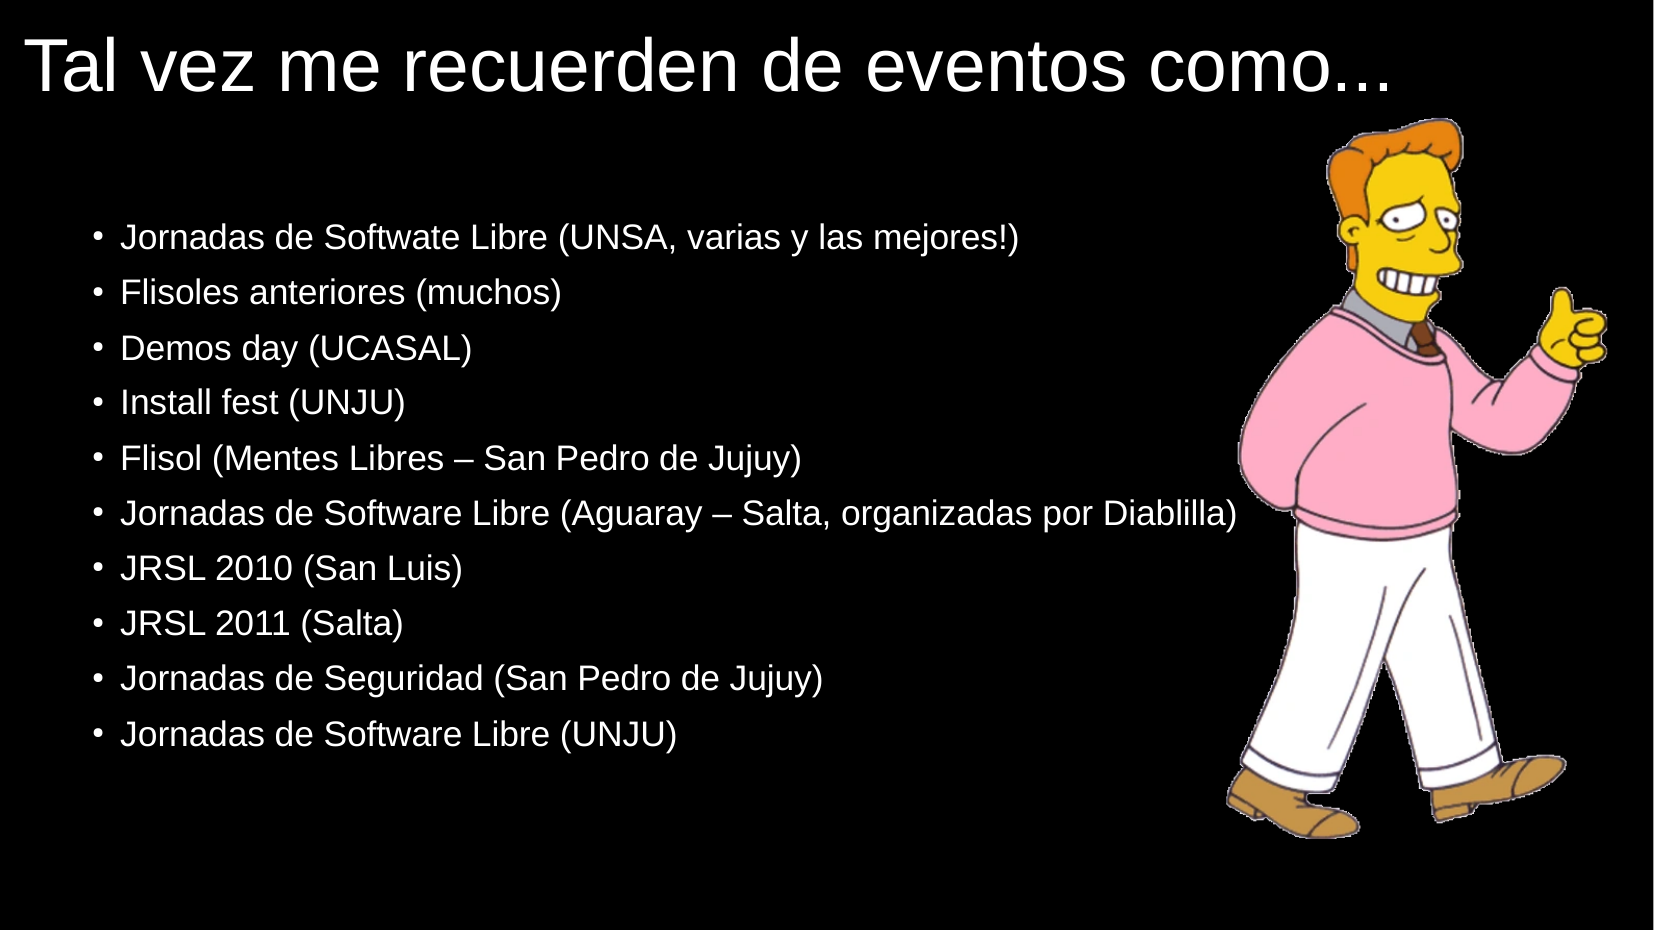

# Tal vez me recuerden de eventos como...
Jornadas de Softwate Libre (UNSA, varias y las mejores!)
Flisoles anteriores (muchos)
Demos day (UCASAL)
Install fest (UNJU)
Flisol (Mentes Libres – San Pedro de Jujuy)
Jornadas de Software Libre (Aguaray – Salta, organizadas por Diablilla)
JRSL 2010 (San Luis)
JRSL 2011 (Salta)
Jornadas de Seguridad (San Pedro de Jujuy)
Jornadas de Software Libre (UNJU)